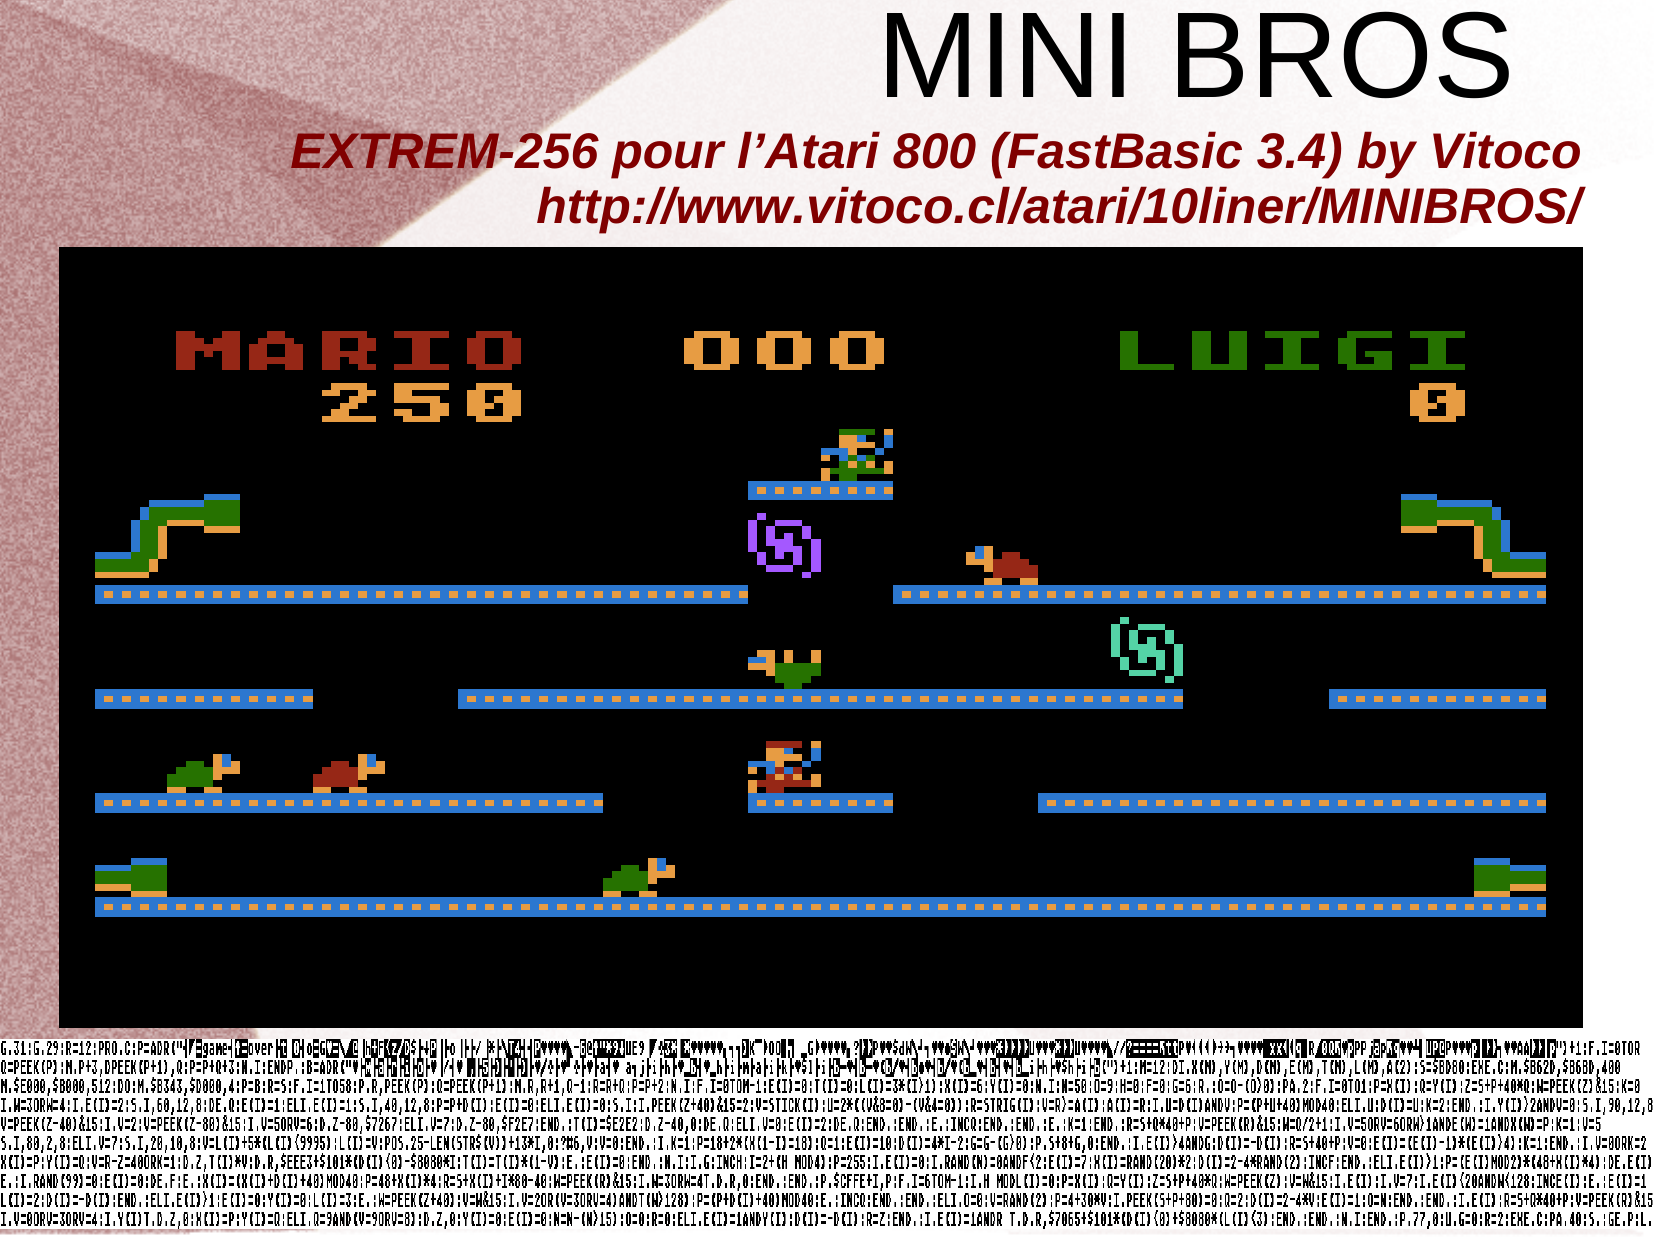

# MINI BROS EXTREM-256 pour l’Atari 800 (FastBasic 3.4) by Vitoco http://www.vitoco.cl/atari/10liner/MINIBROS/